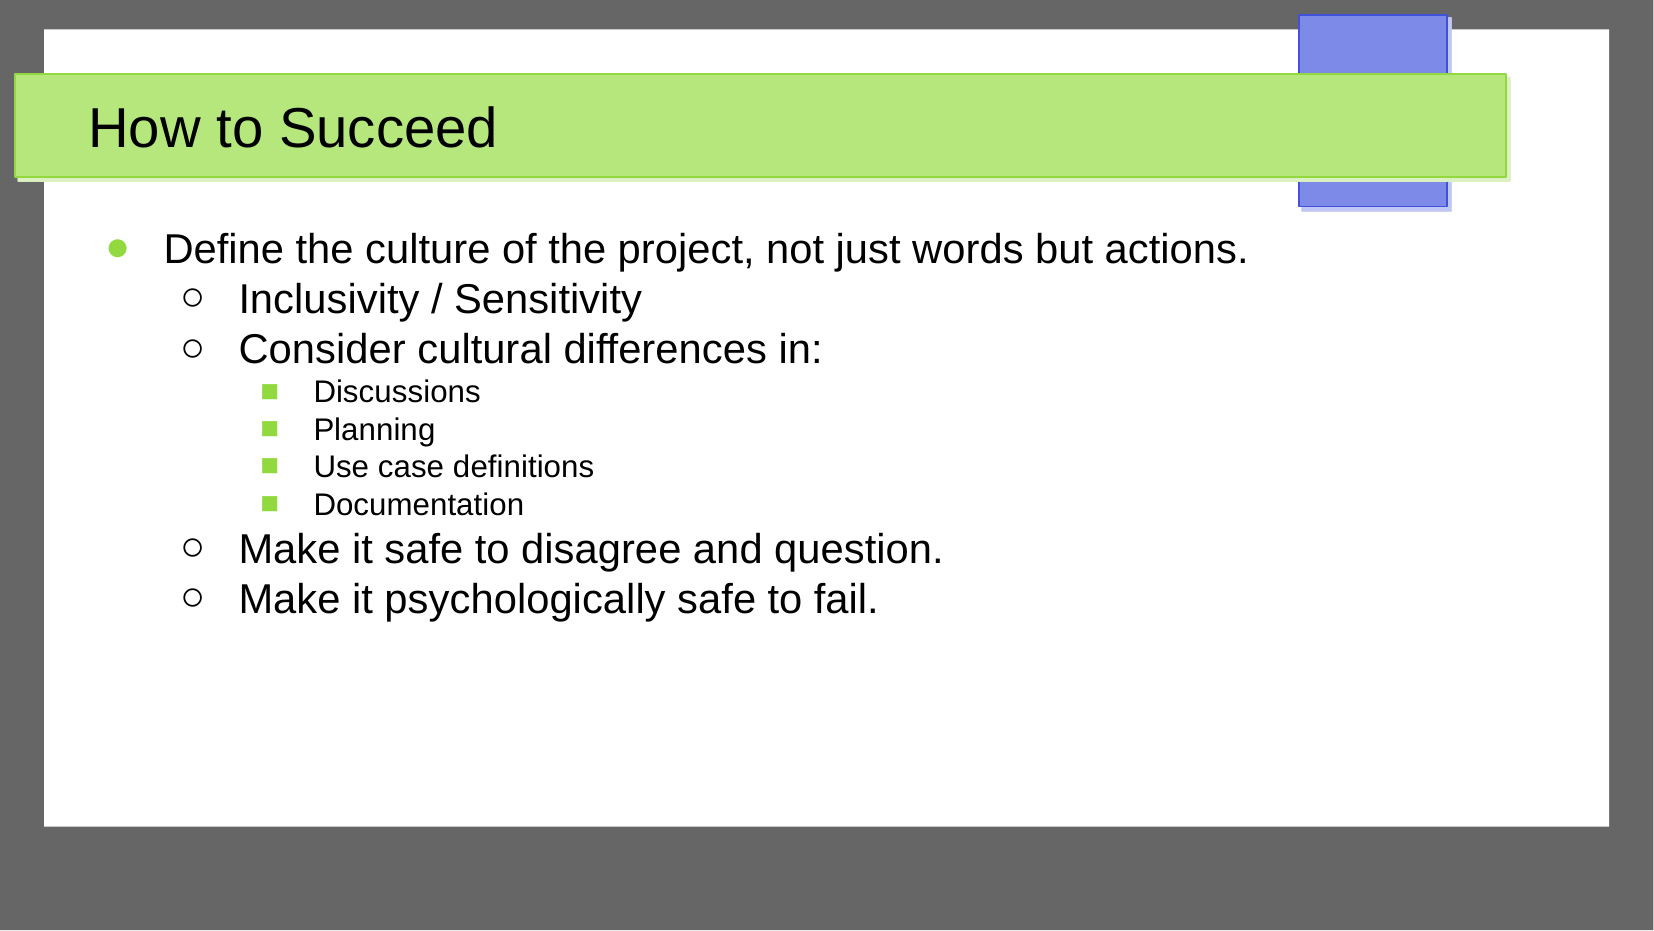

How to Succeed
Define the culture of the project, not just words but actions.
Inclusivity / Sensitivity
Consider cultural differences in:
Discussions
Planning
Use case definitions
Documentation
Make it safe to disagree and question.
Make it psychologically safe to fail.